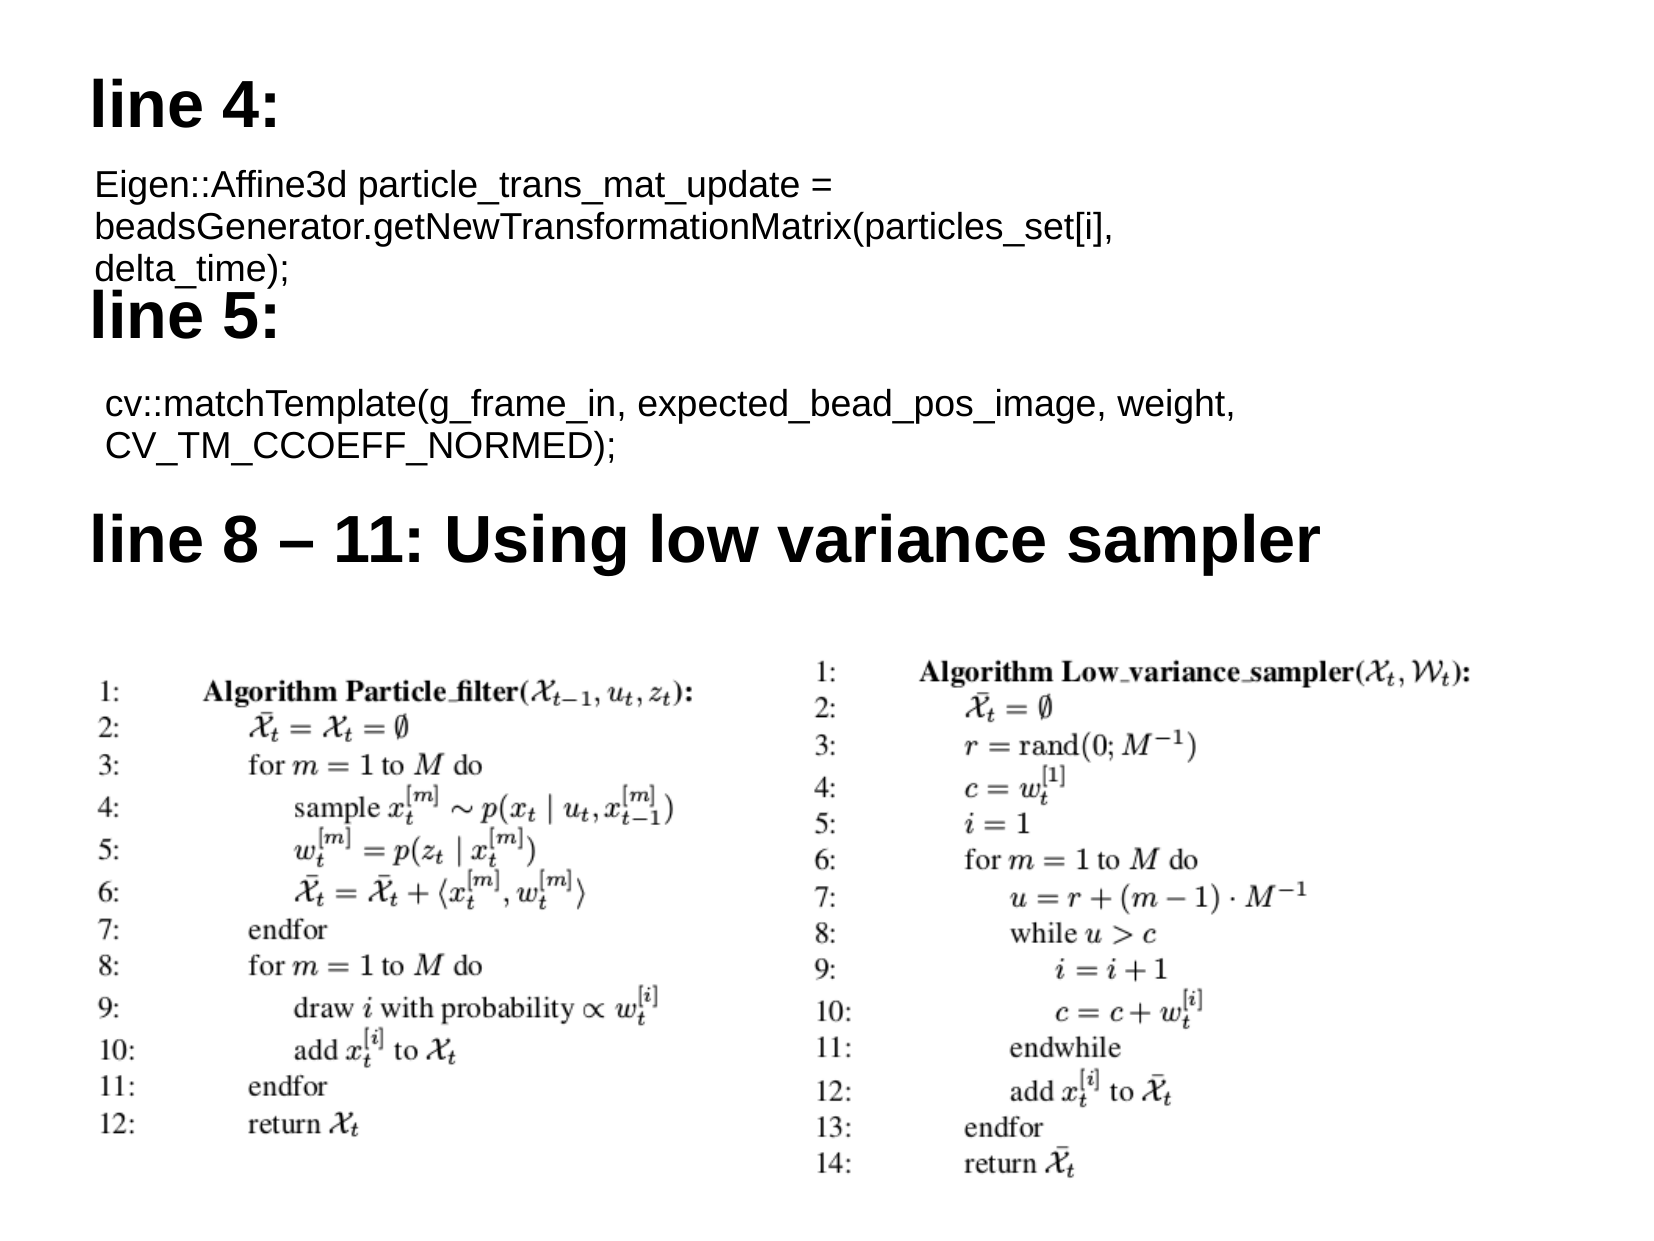

line 4:
Eigen::Affine3d particle_trans_mat_update = beadsGenerator.getNewTransformationMatrix(particles_set[i], delta_time);
line 5:
cv::matchTemplate(g_frame_in, expected_bead_pos_image, weight, CV_TM_CCOEFF_NORMED);
line 8 – 11: Using low variance sampler